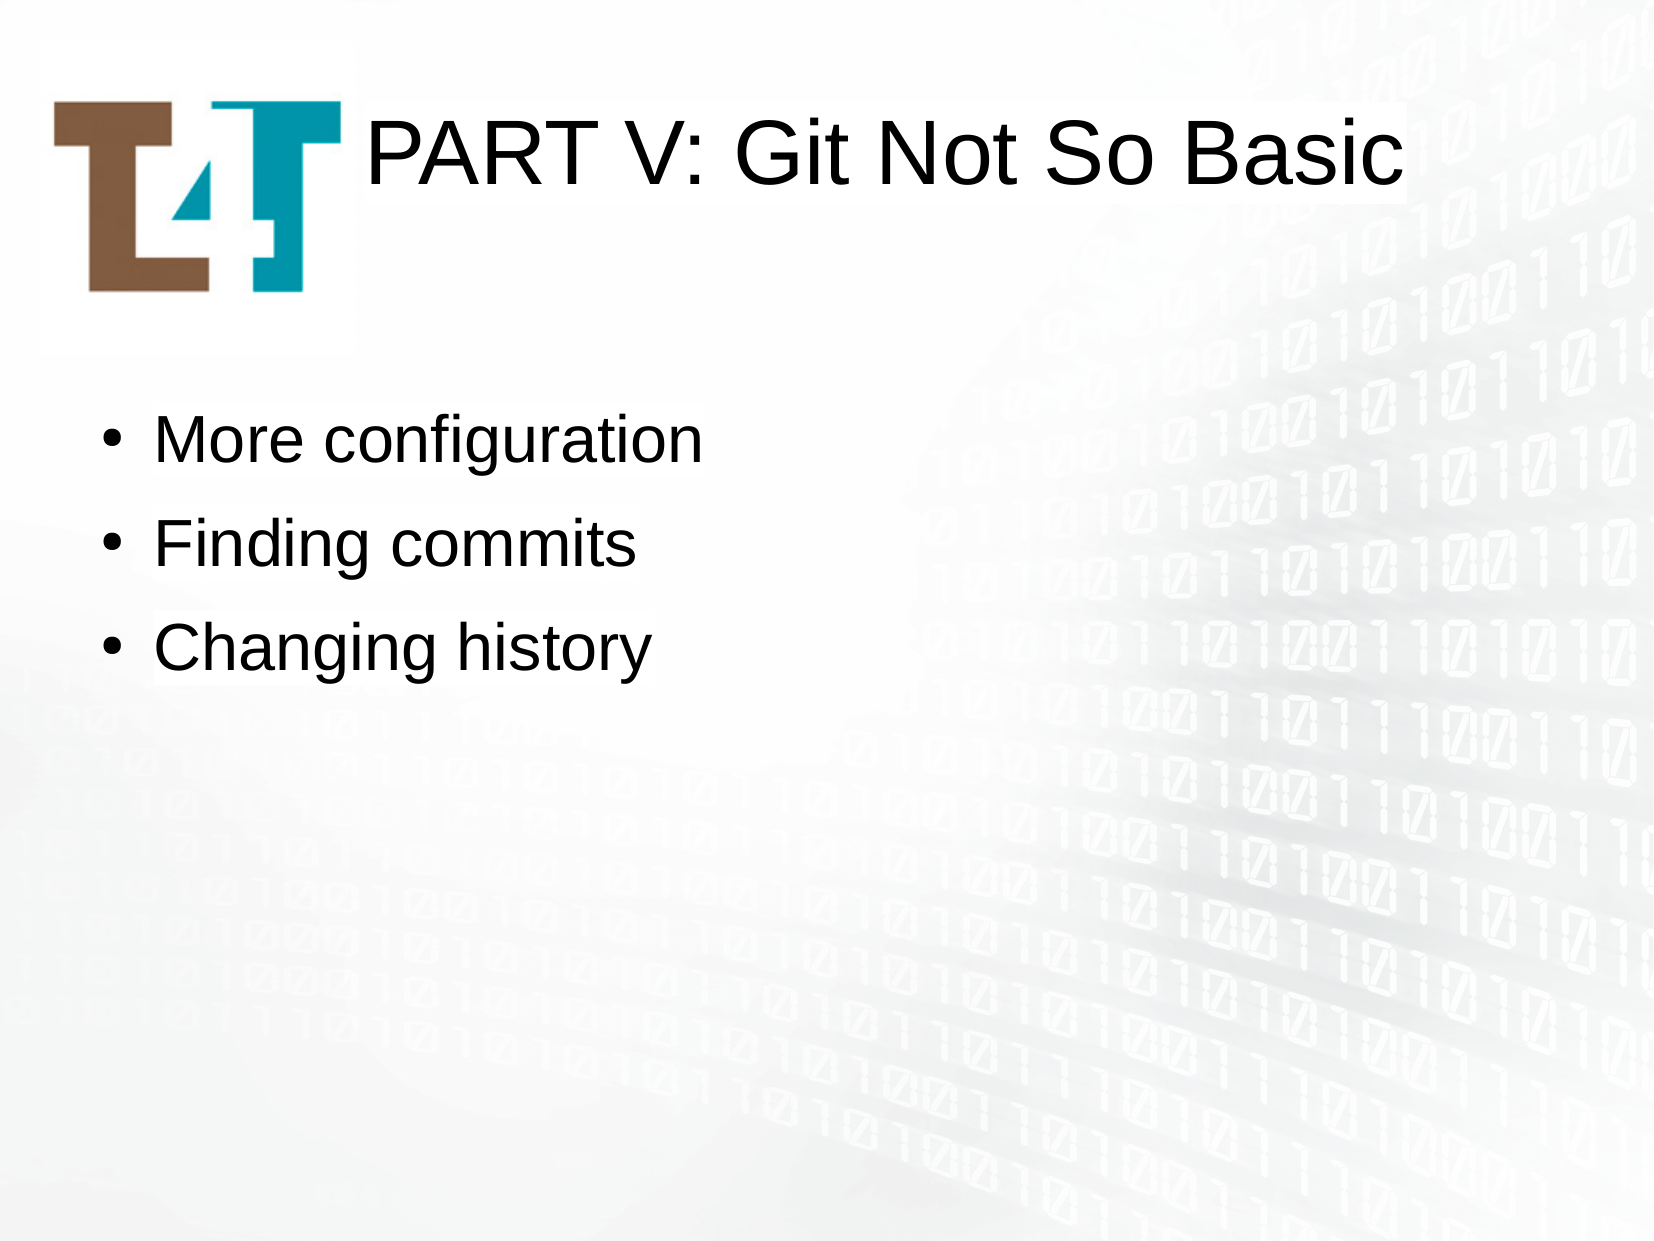

# PART V: Git Not So Basic
More configuration
Finding commits
Changing history